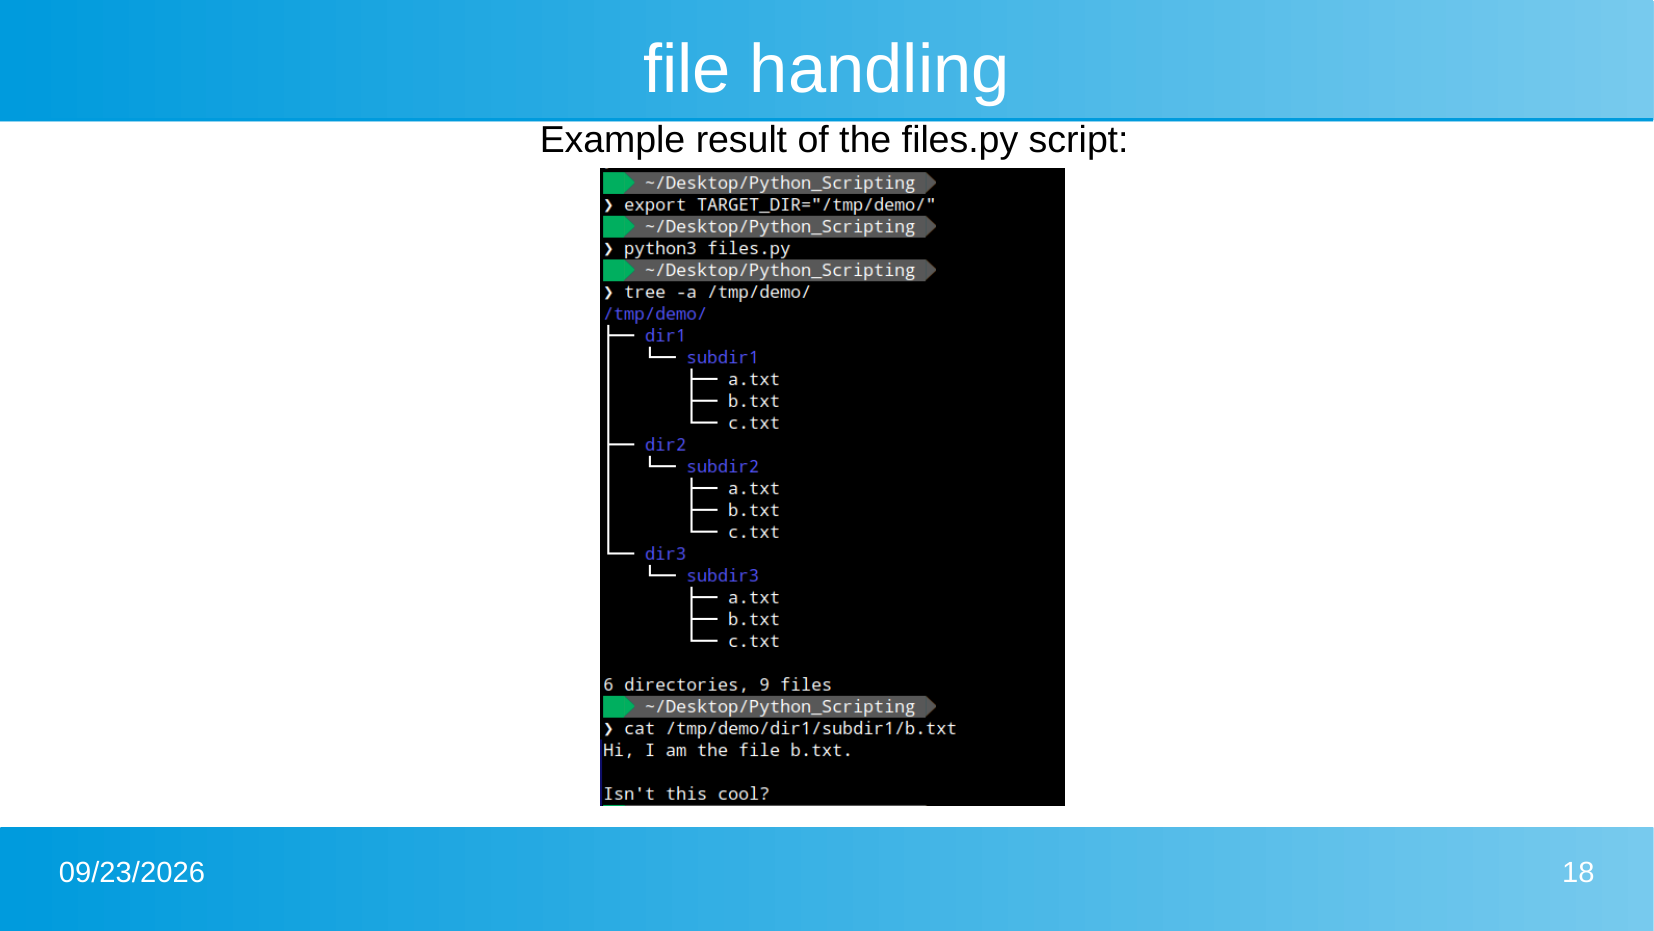

# file handling
Example result of the files.py script:
18